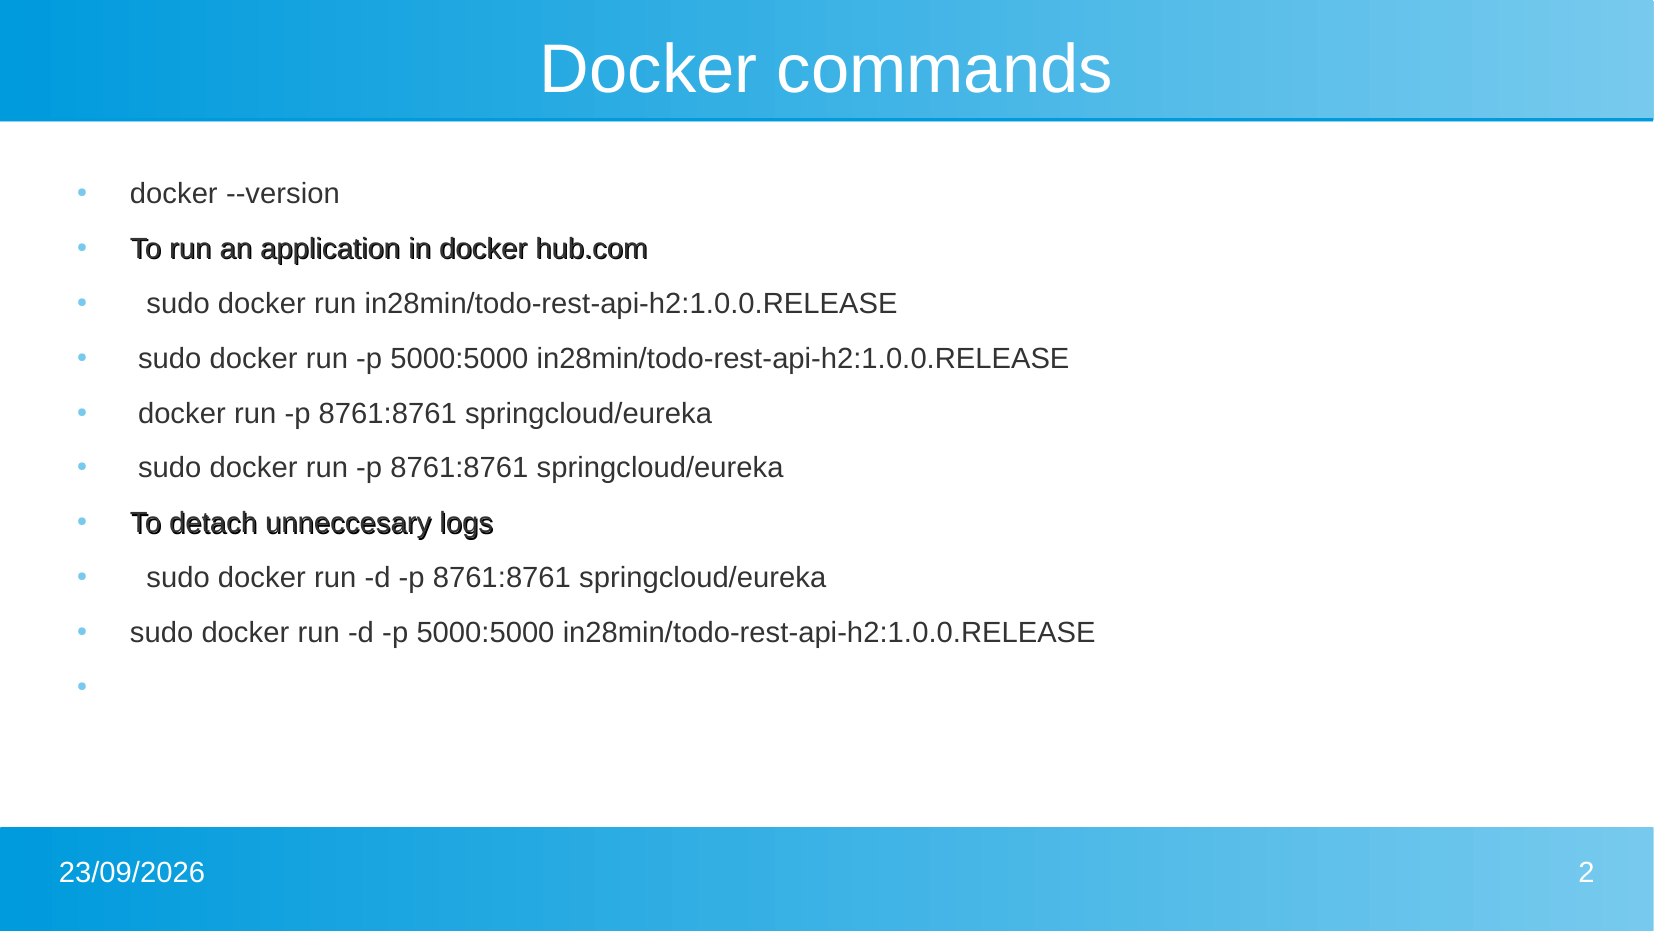

# Docker commands
docker --version
To run an application in docker hub.com
 sudo docker run in28min/todo-rest-api-h2:1.0.0.RELEASE
 sudo docker run -p 5000:5000 in28min/todo-rest-api-h2:1.0.0.RELEASE
 docker run -p 8761:8761 springcloud/eureka
 sudo docker run -p 8761:8761 springcloud/eureka
To detach unneccesary logs
 sudo docker run -d -p 8761:8761 springcloud/eureka
sudo docker run -d -p 5000:5000 in28min/todo-rest-api-h2:1.0.0.RELEASE
2